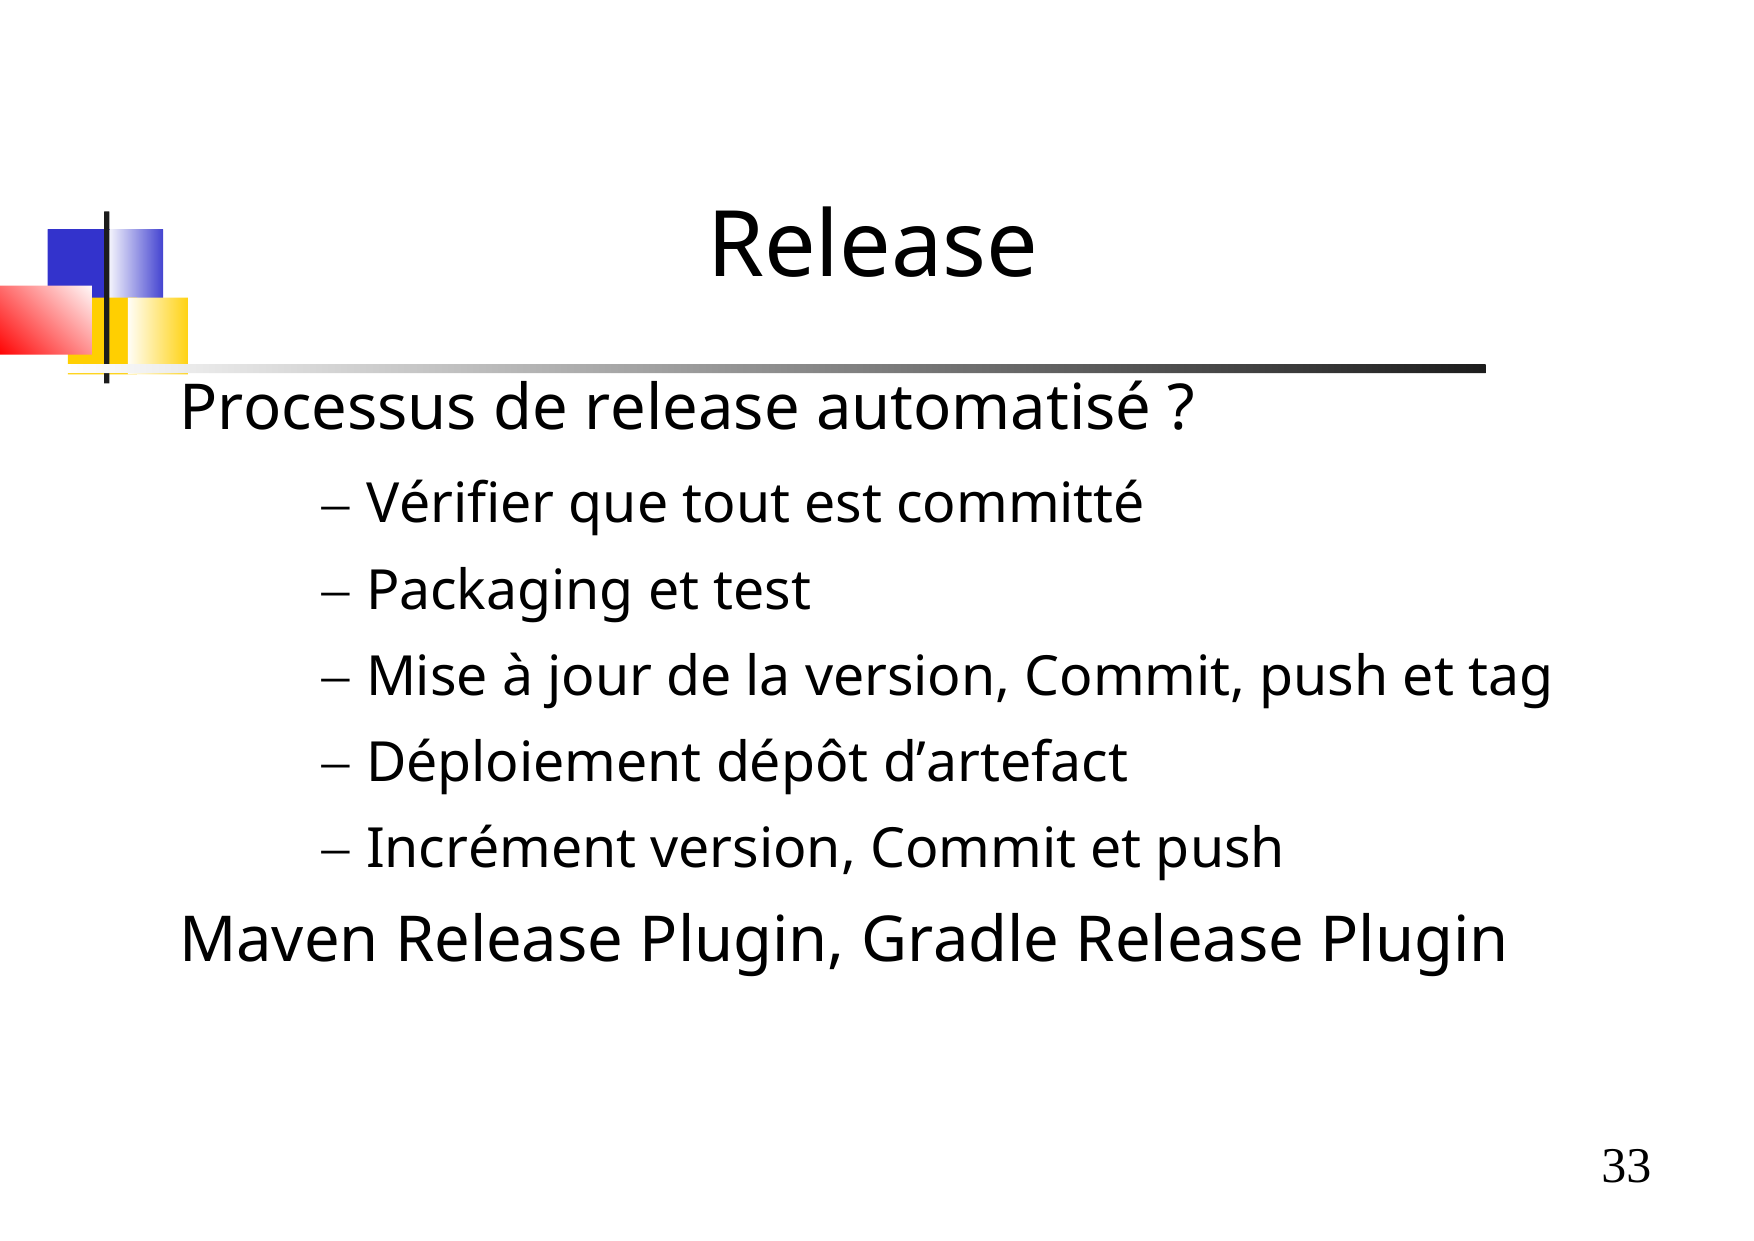

# Release
Processus de release automatisé ?
Vérifier que tout est committé
Packaging et test
Mise à jour de la version, Commit, push et tag
Déploiement dépôt d’artefact
Incrément version, Commit et push
Maven Release Plugin, Gradle Release Plugin